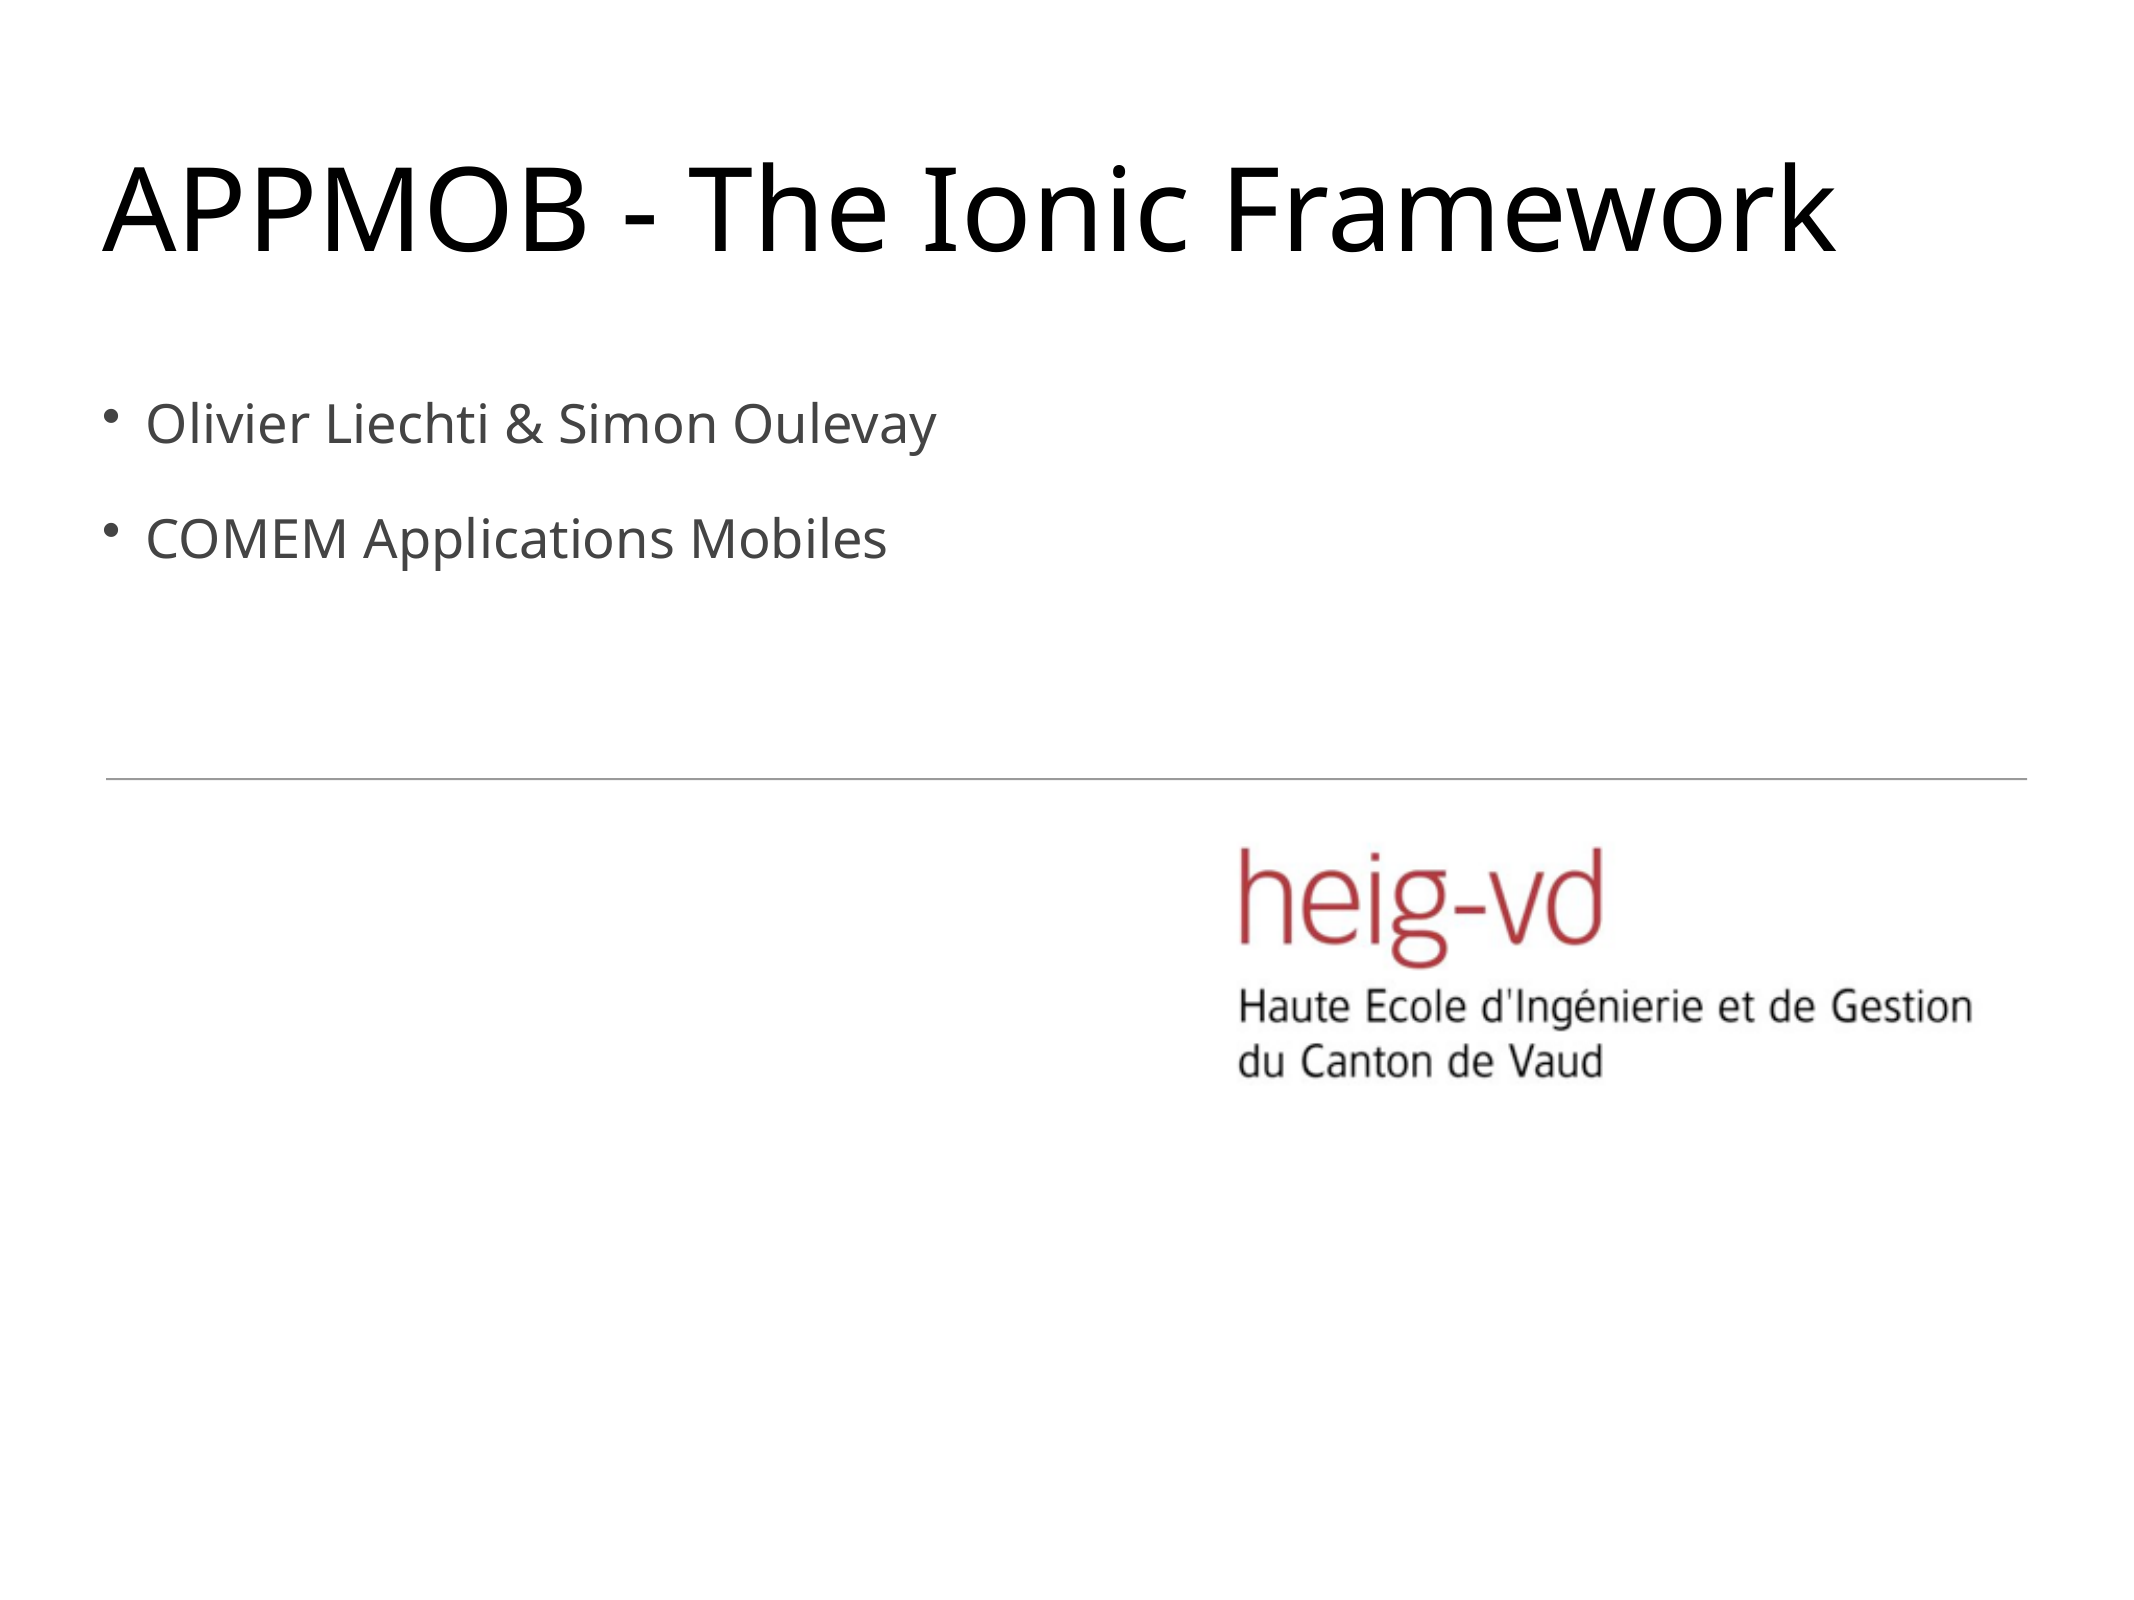

# APPMOB - The Ionic Framework
Olivier Liechti & Simon Oulevay
COMEM Applications Mobiles